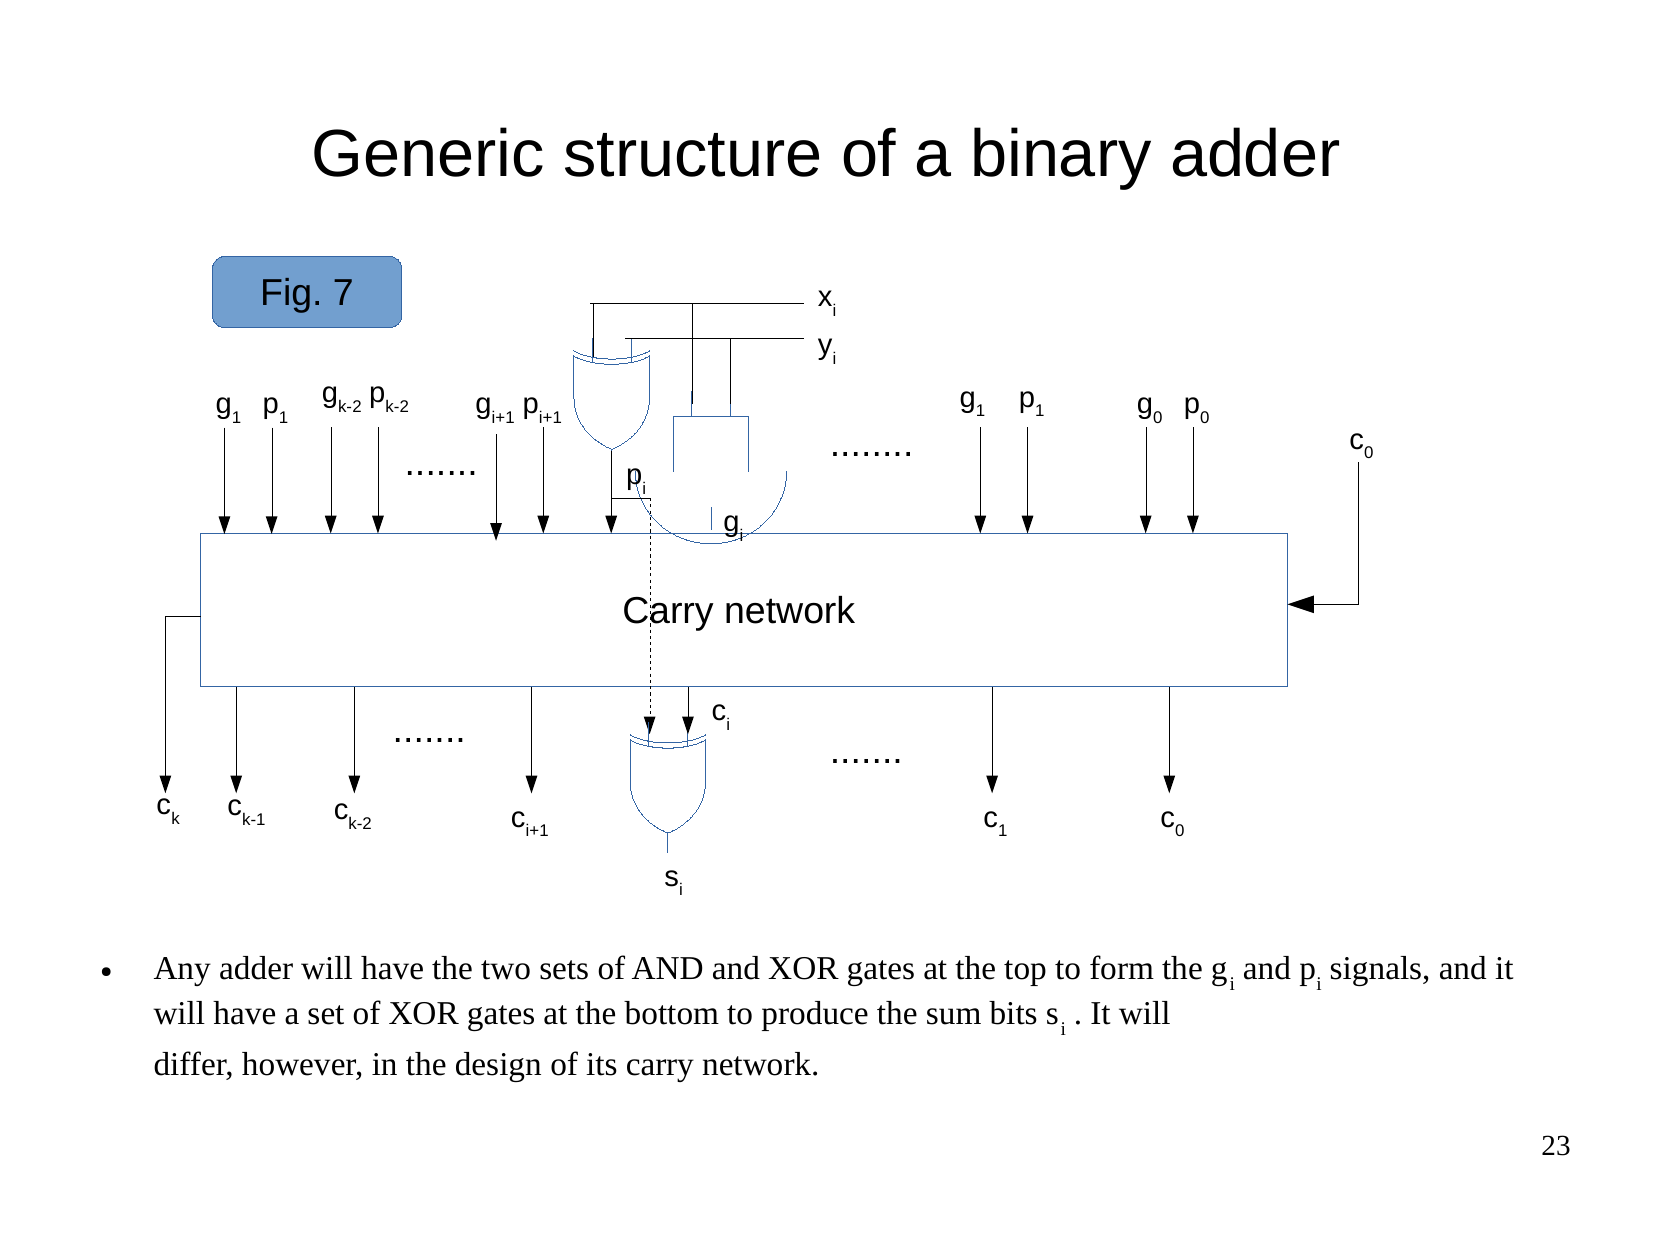

# Generic structure of a binary adder
Any adder will have the two sets of AND and XOR gates at the top to form the gi and pi signals, and it will have a set of XOR gates at the bottom to produce the sum bits si . It will
differ, however, in the design of its carry network.
Fig. 7
xi
yi
gk-2
pk-2
g1
p1
g1
p1
gi+1
pi+1
g0
p0
........
c0
.......
pi
gi
Carry network
ci
.......
.......
ck
ck-1
ck-2
ci+1
c1
c0
si
23